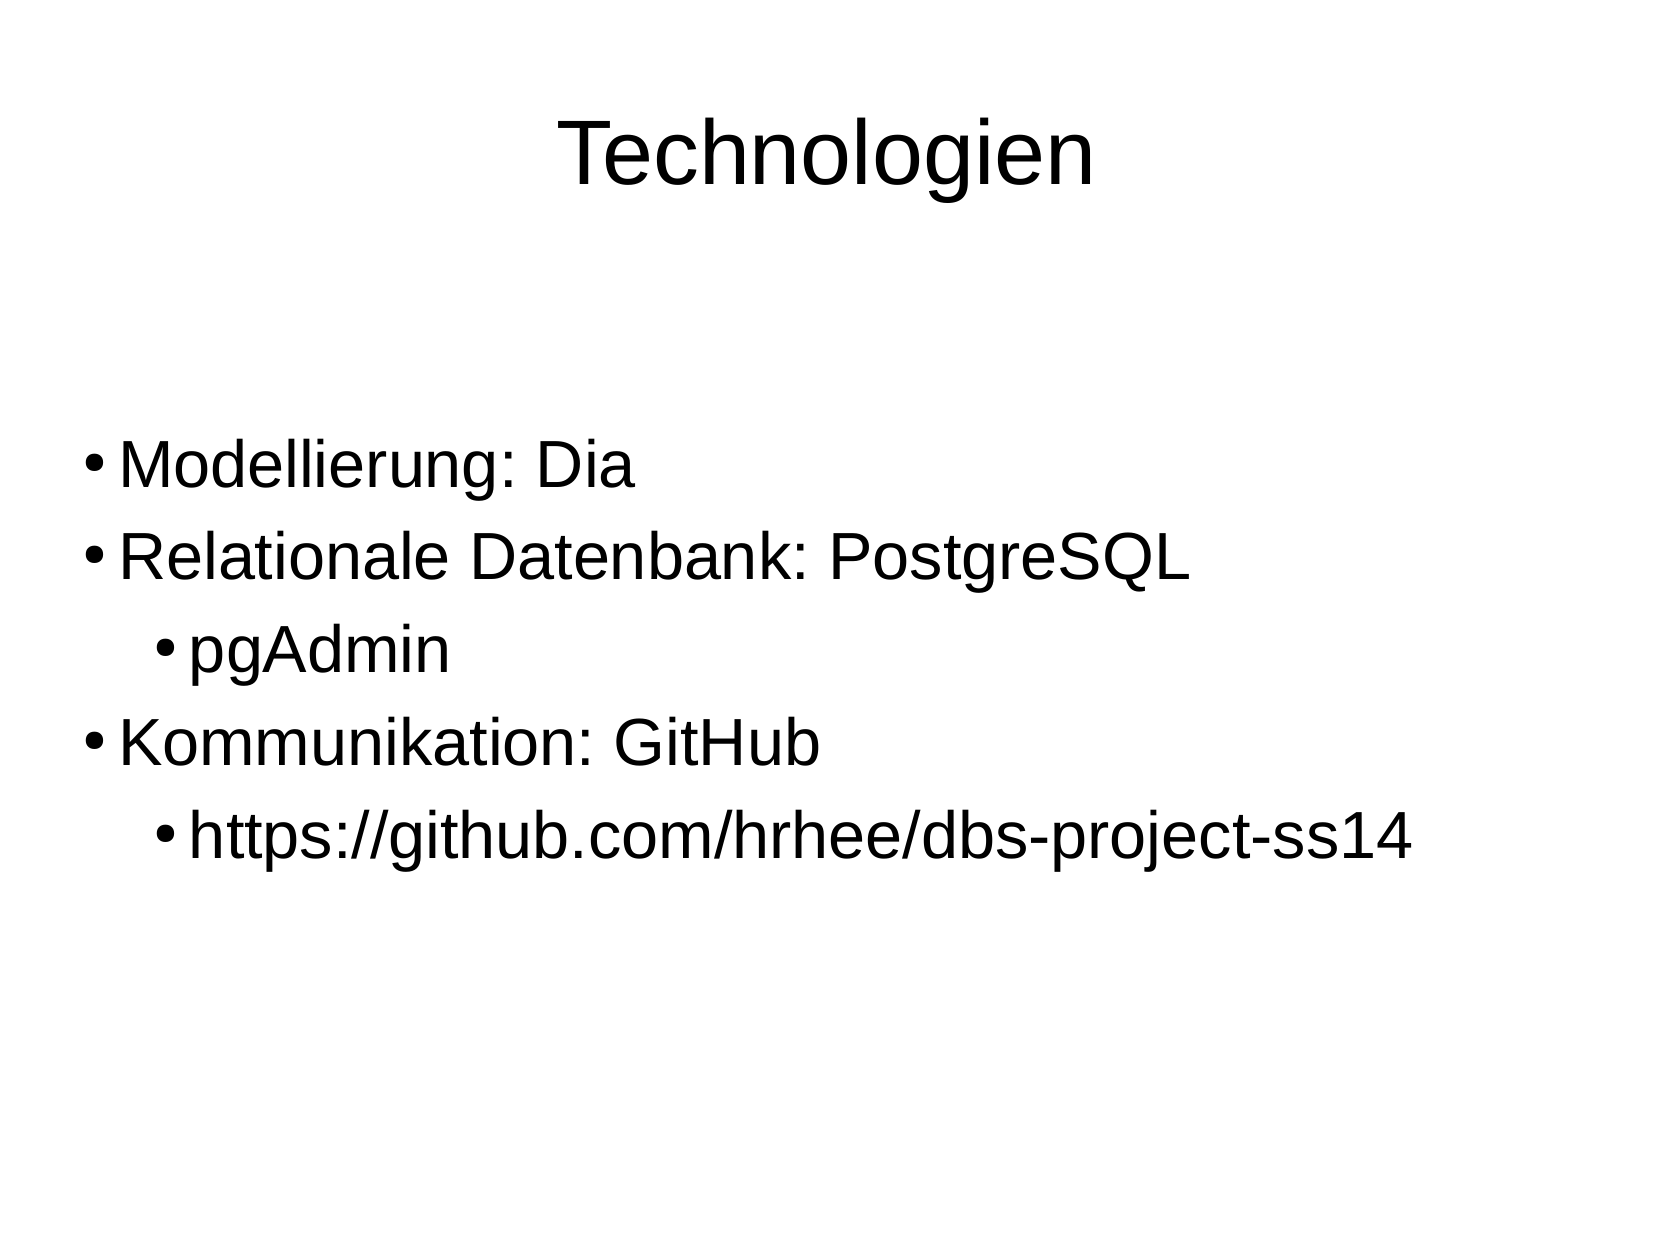

# Technologien
Modellierung: Dia
Relationale Datenbank: PostgreSQL
pgAdmin
Kommunikation: GitHub
https://github.com/hrhee/dbs-project-ss14